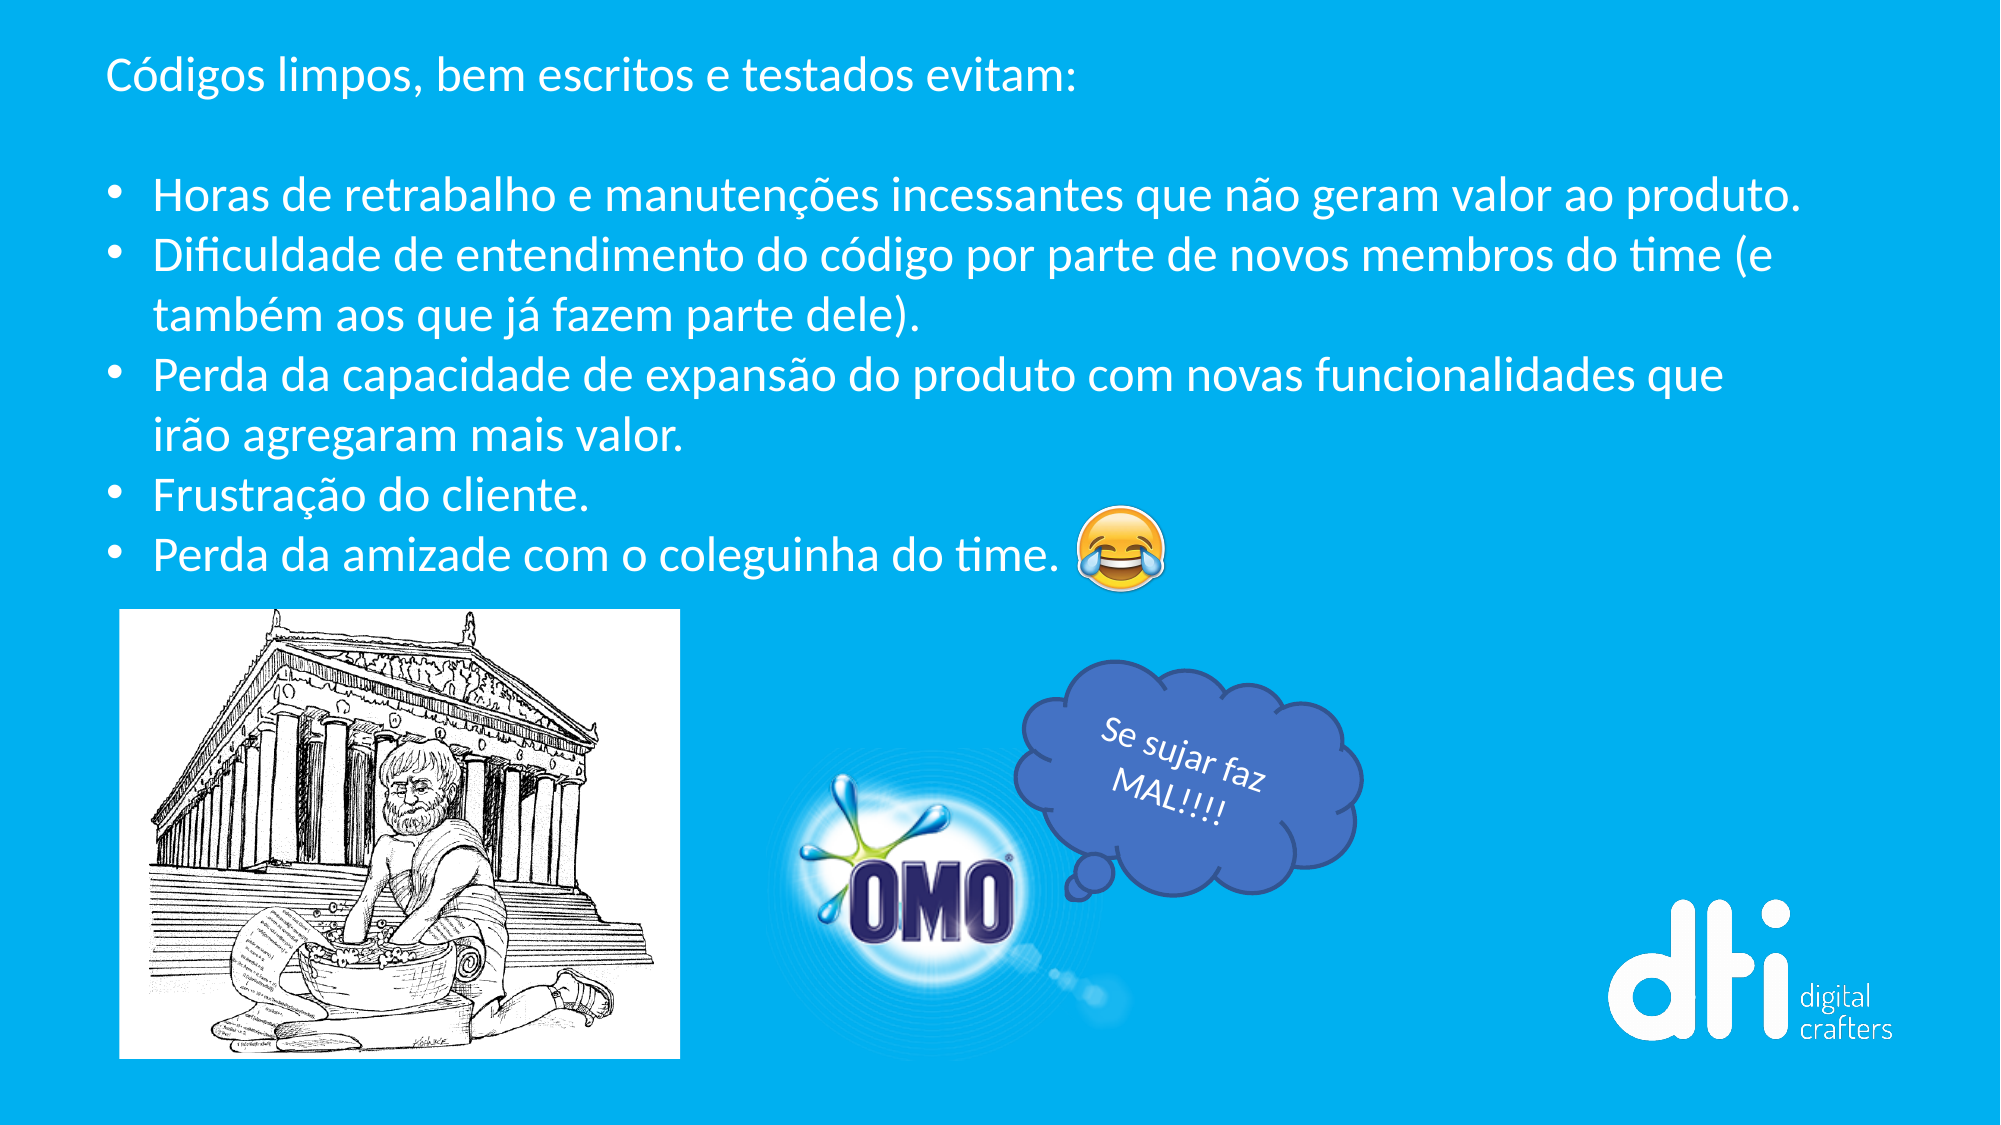

Códigos limpos, bem escritos e testados evitam:
Horas de retrabalho e manutenções incessantes que não geram valor ao produto.
Dificuldade de entendimento do código por parte de novos membros do time (e também aos que já fazem parte dele).
Perda da capacidade de expansão do produto com novas funcionalidades que irão agregaram mais valor.
Frustração do cliente.
Perda da amizade com o coleguinha do time.
Se sujar faz MAL!!!!